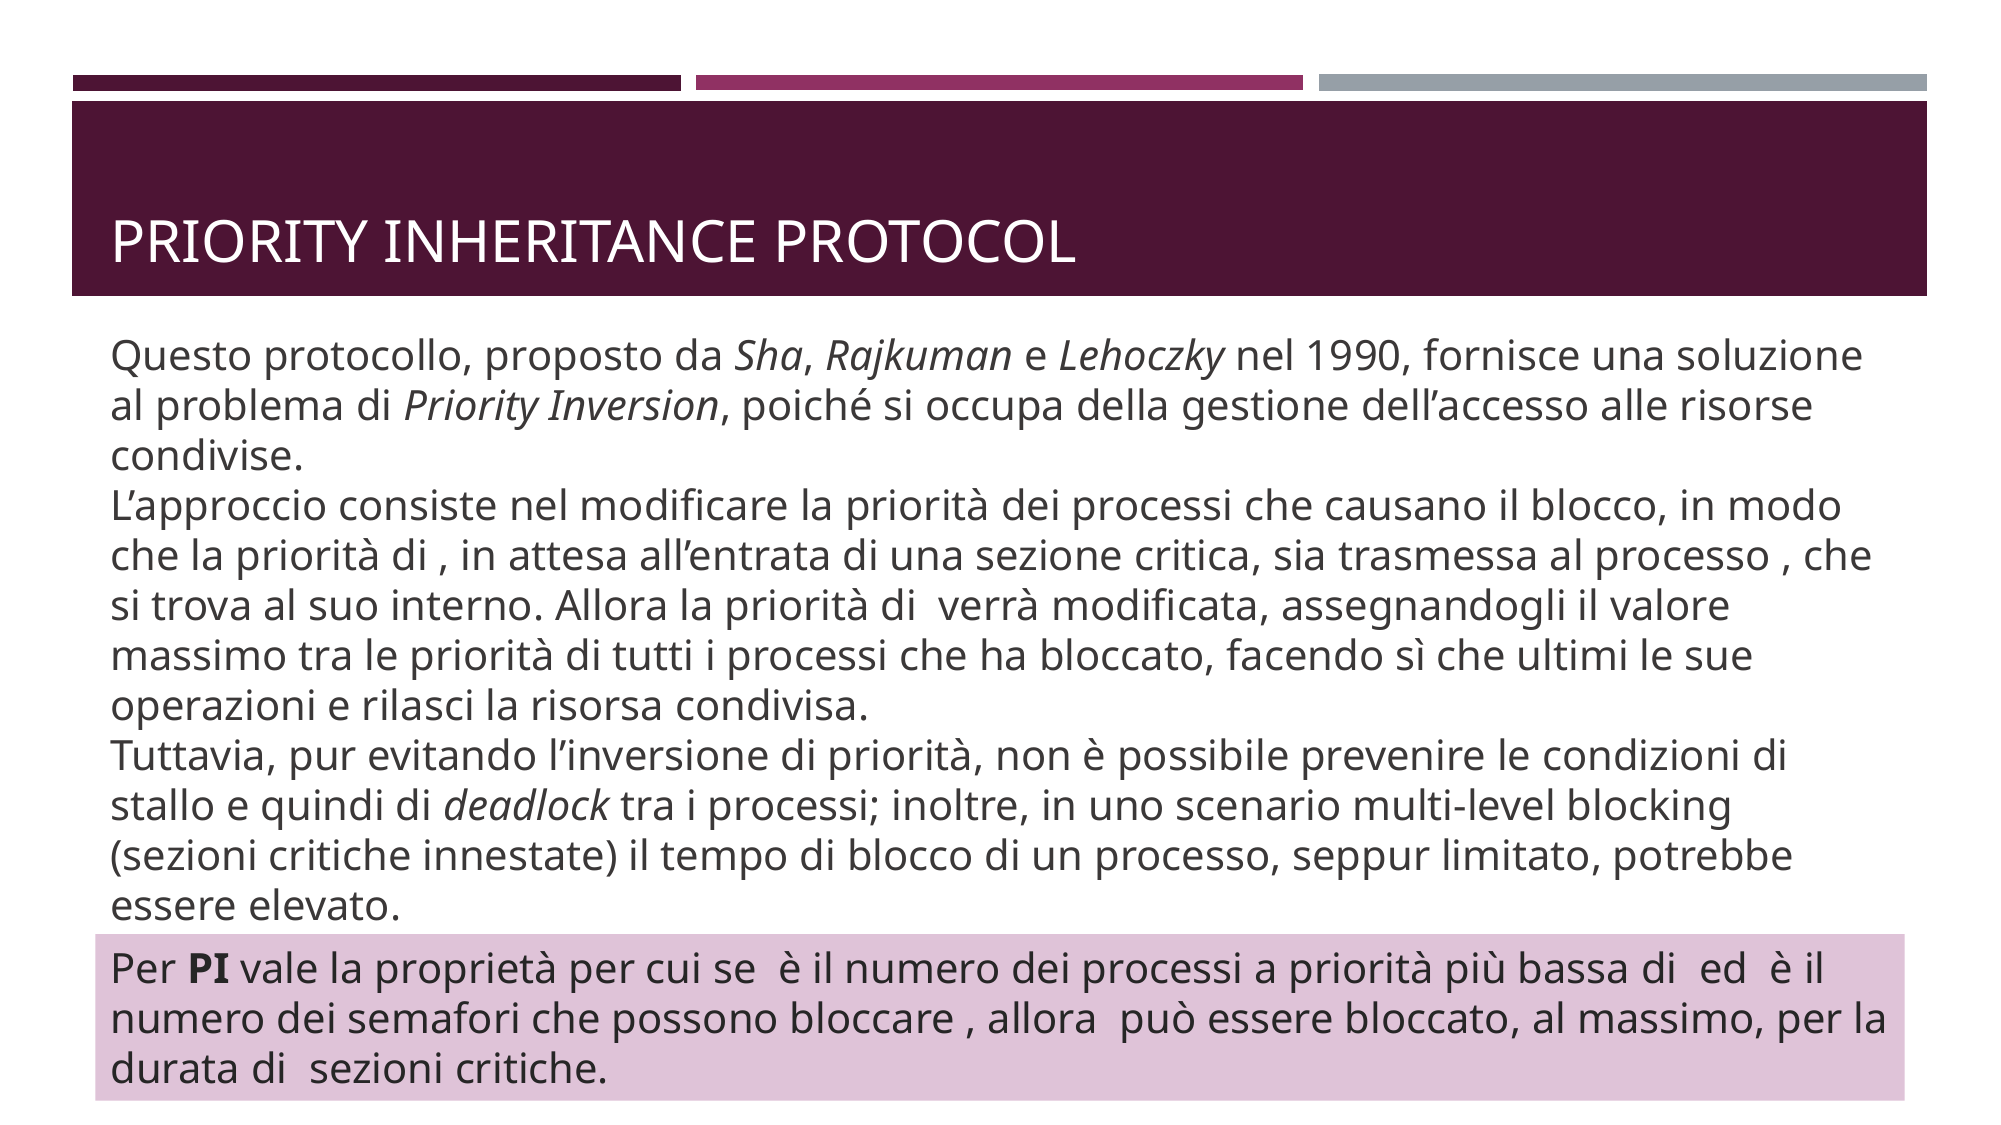

# Priority inheritance protocol
Questo protocollo, proposto da Sha, Rajkuman e Lehoczky nel 1990, fornisce una soluzione al problema di Priority Inversion, poiché si occupa della gestione dell’accesso alle risorse condivise.
L’approccio consiste nel modificare la priorità dei processi che causano il blocco, in modo che la priorità di , in attesa all’entrata di una sezione critica, sia trasmessa al processo , che si trova al suo interno. Allora la priorità di verrà modificata, assegnandogli il valore massimo tra le priorità di tutti i processi che ha bloccato, facendo sì che ultimi le sue operazioni e rilasci la risorsa condivisa.
Tuttavia, pur evitando l’inversione di priorità, non è possibile prevenire le condizioni di stallo e quindi di deadlock tra i processi; inoltre, in uno scenario multi-level blocking (sezioni critiche innestate) il tempo di blocco di un processo, seppur limitato, potrebbe essere elevato.
Per PI vale la proprietà per cui se è il numero dei processi a priorità più bassa di ed è il numero dei semafori che possono bloccare , allora può essere bloccato, al massimo, per la durata di sezioni critiche.